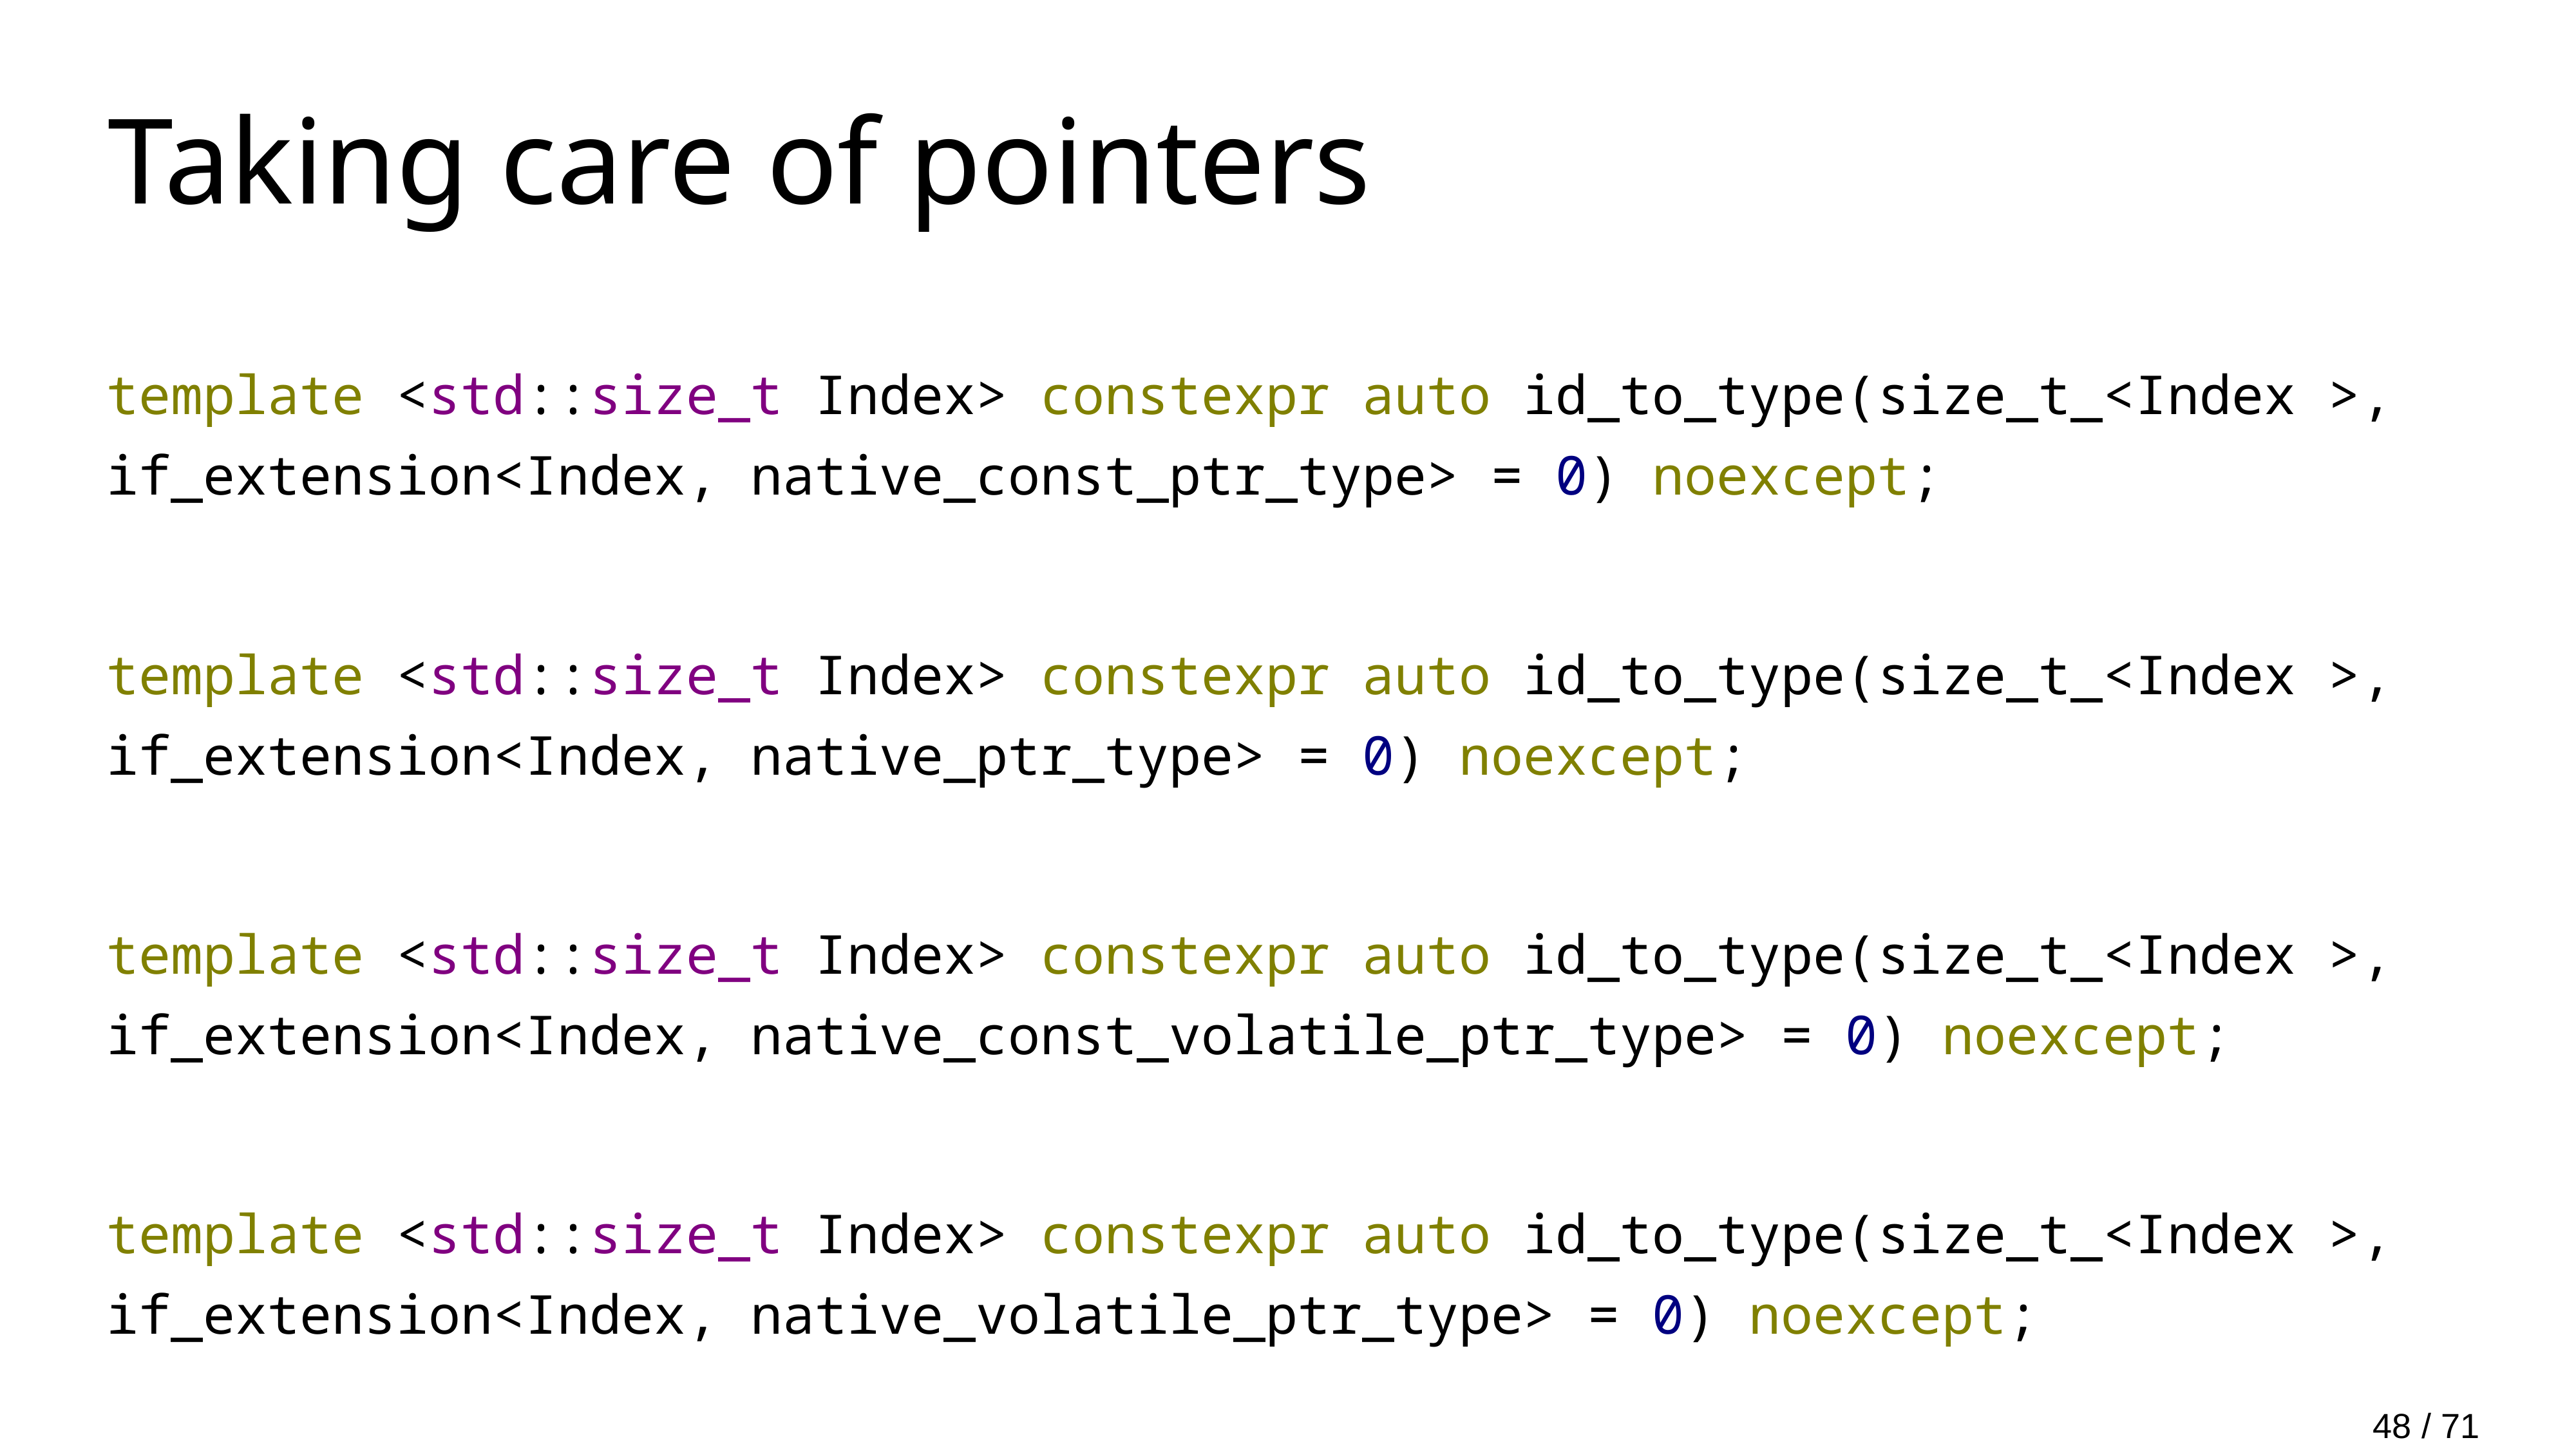

# Taking care of pointers
template <std::size_t Index> constexpr auto id_to_type(size_t_<Index >, if_extension<Index, native_const_ptr_type> = 0) noexcept;
template <std::size_t Index> constexpr auto id_to_type(size_t_<Index >, if_extension<Index, native_ptr_type> = 0) noexcept;
template <std::size_t Index> constexpr auto id_to_type(size_t_<Index >, if_extension<Index, native_const_volatile_ptr_type> = 0) noexcept;
template <std::size_t Index> constexpr auto id_to_type(size_t_<Index >, if_extension<Index, native_volatile_ptr_type> = 0) noexcept;